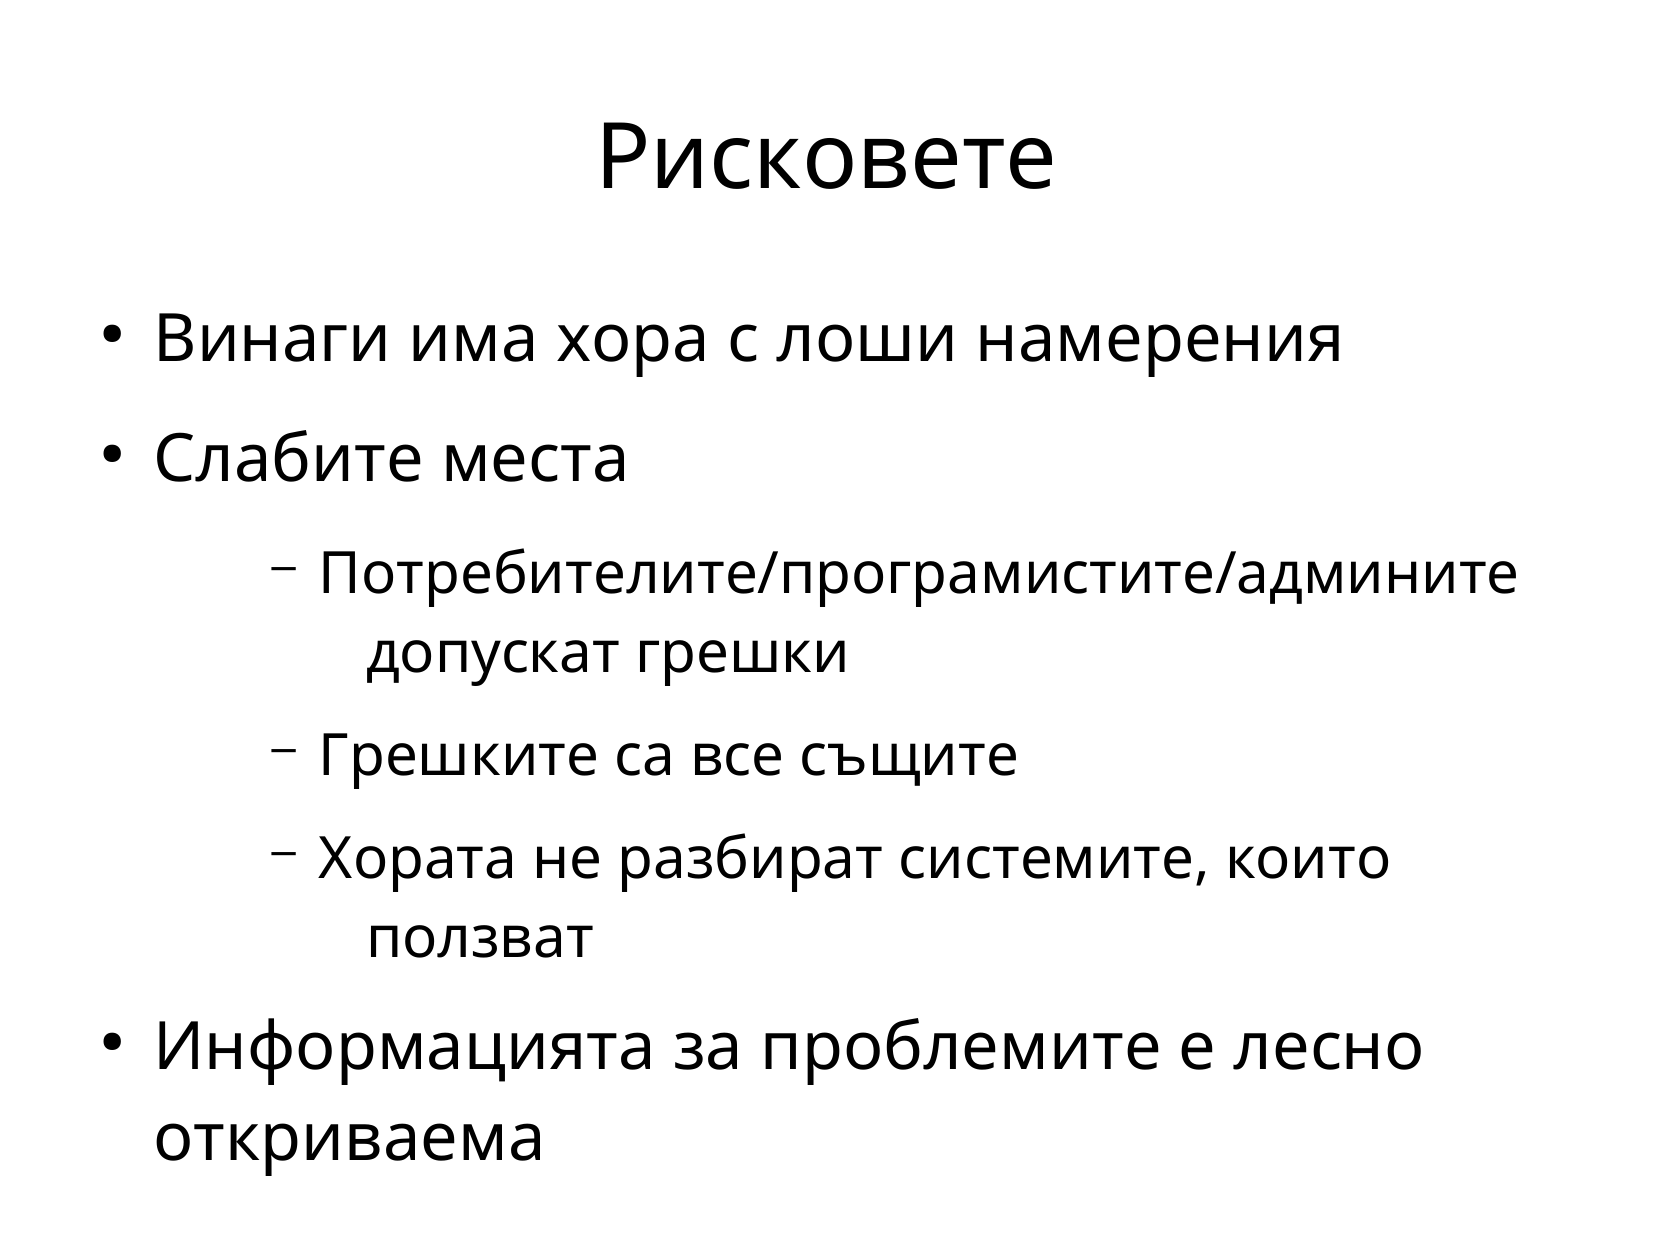

# Рисковете
Винаги има хора с лоши намерения
Слабите места
Потребителите/програмистите/админите допускат грешки
Грешките са все същите
Хората не разбират системите, които ползват
Информацията за проблемите е лесно откриваема